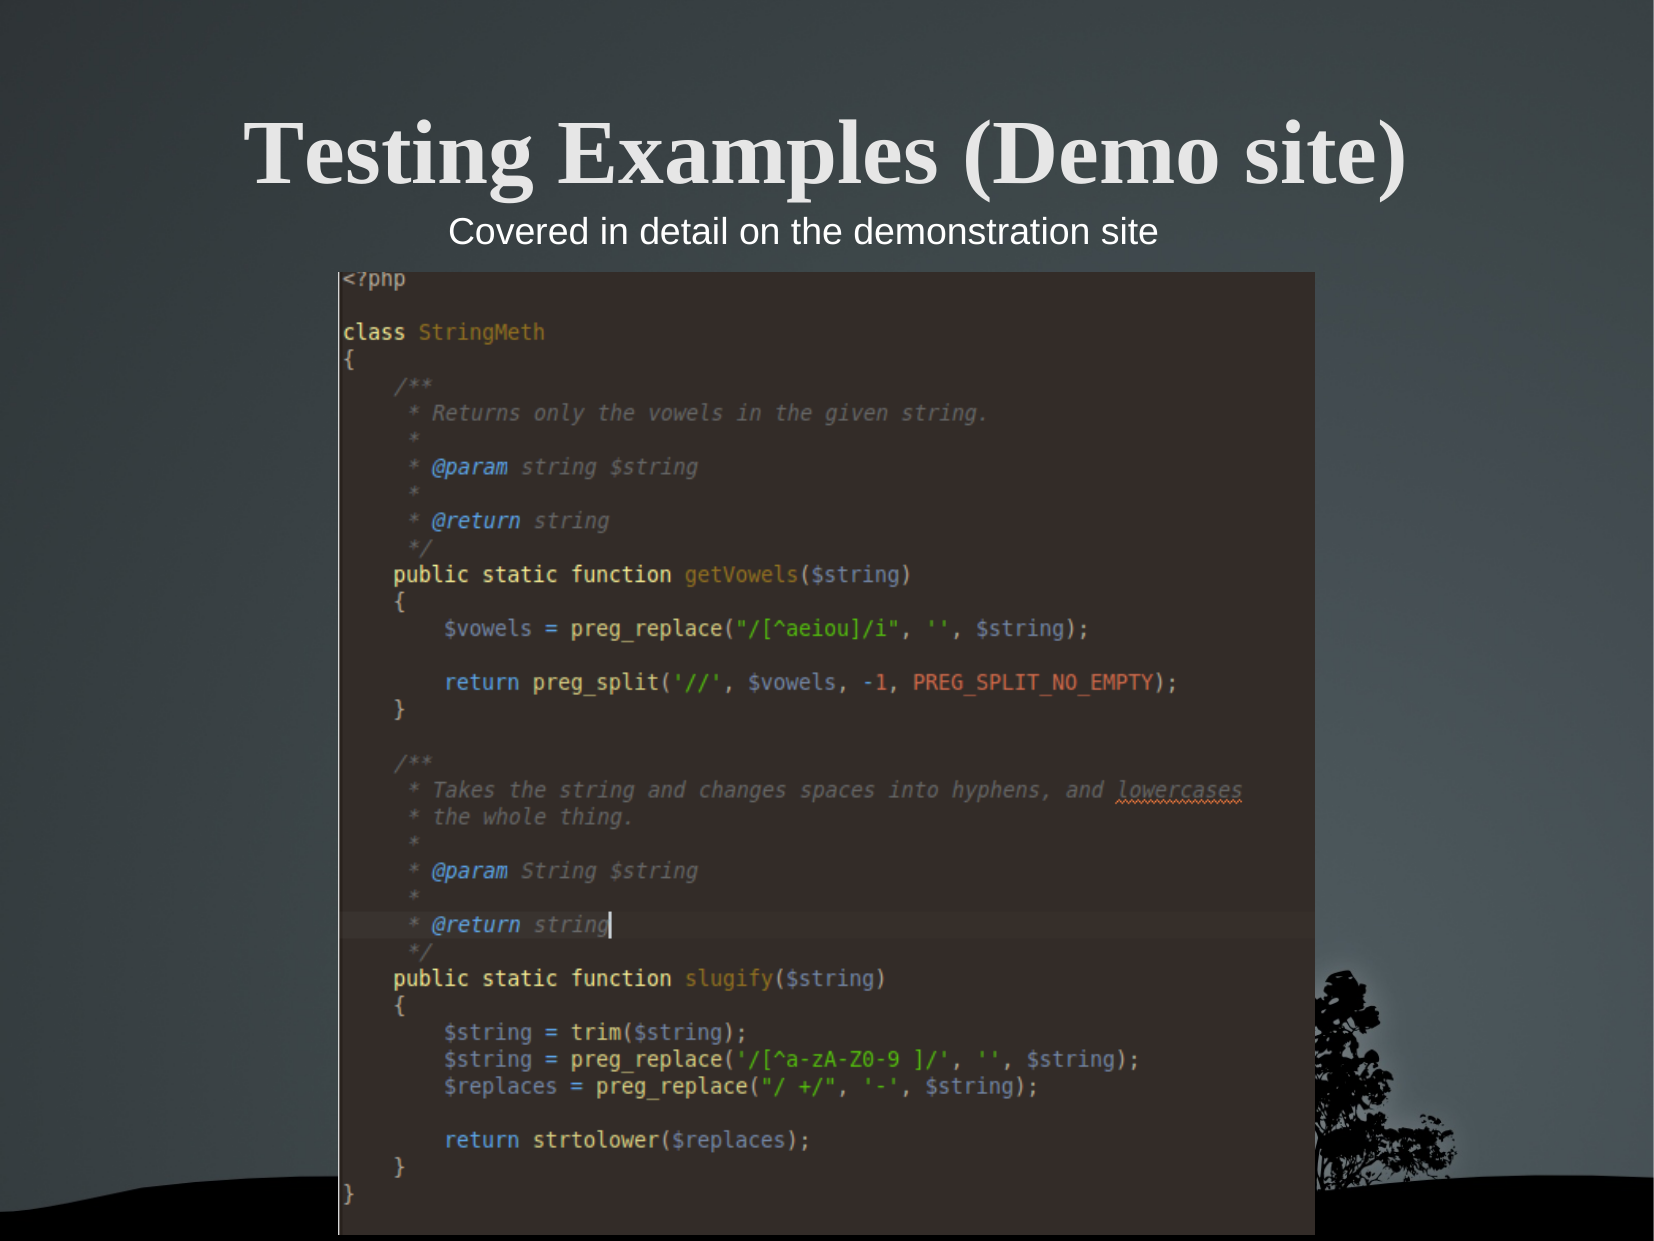

# Testing Examples (Demo site)
Covered in detail on the demonstration site